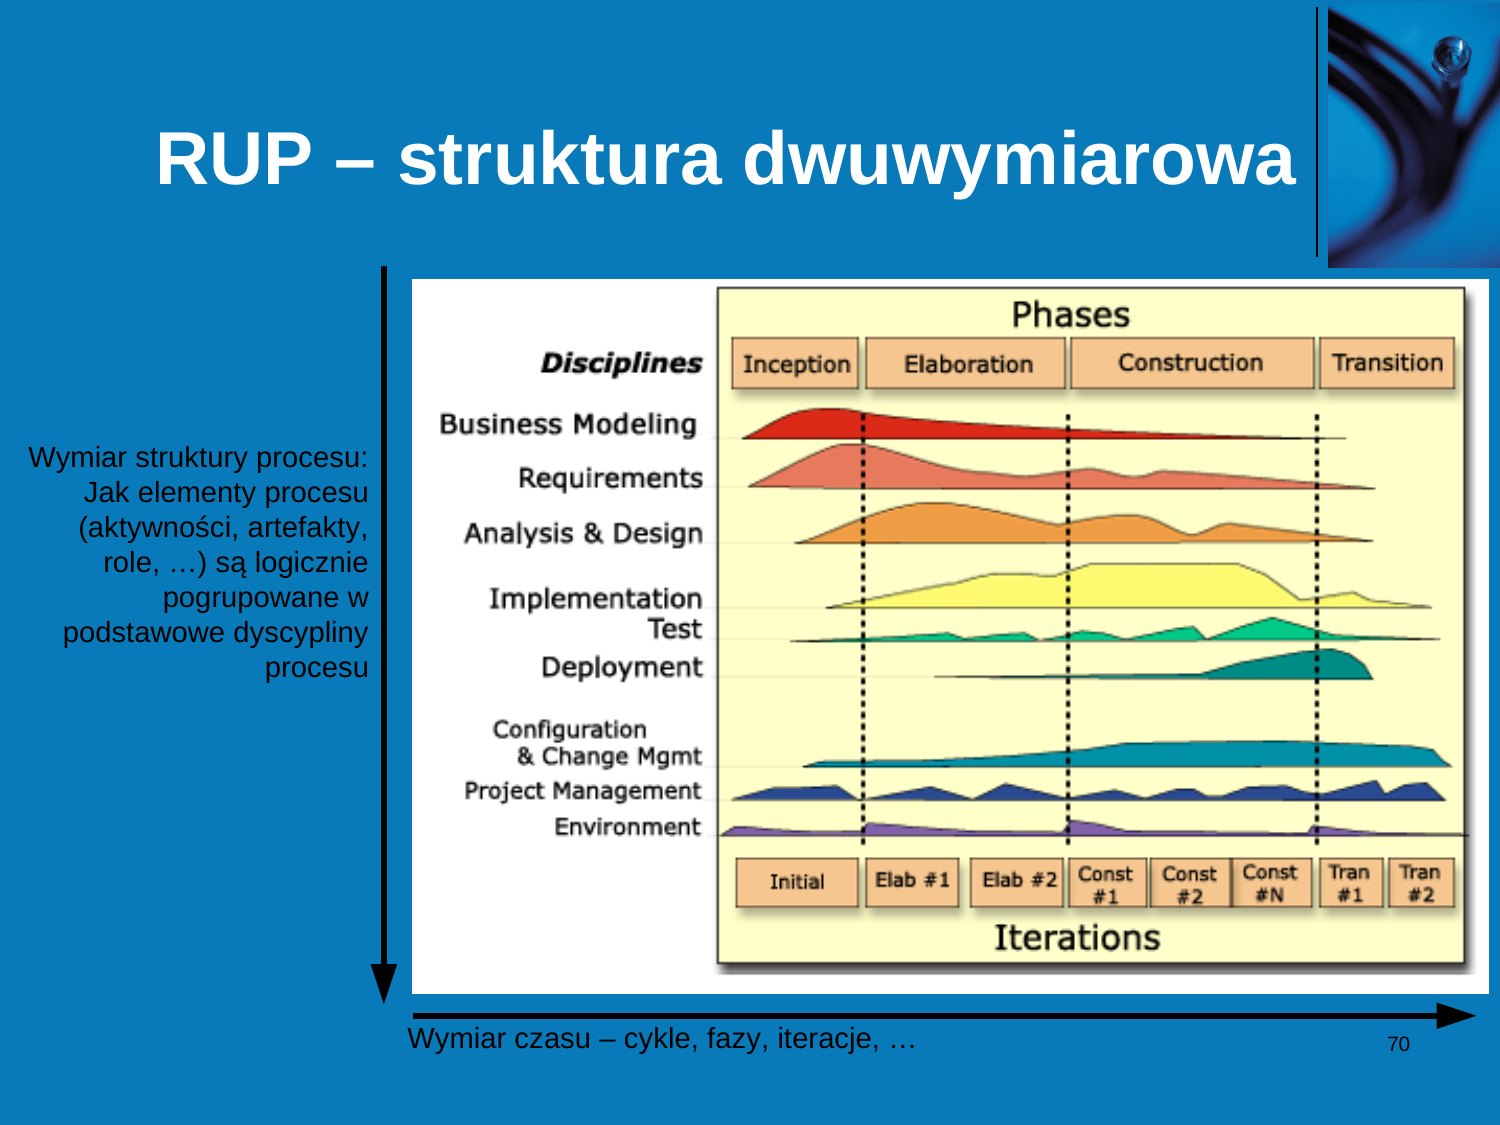

# RUP – struktura dwuwymiarowa
Wymiar struktury procesu:
Jak elementy procesu (aktywności, artefakty, role, …) są logicznie pogrupowane w podstawowe dyscypliny procesu
Wymiar czasu – cykle, fazy, iteracje, …
70